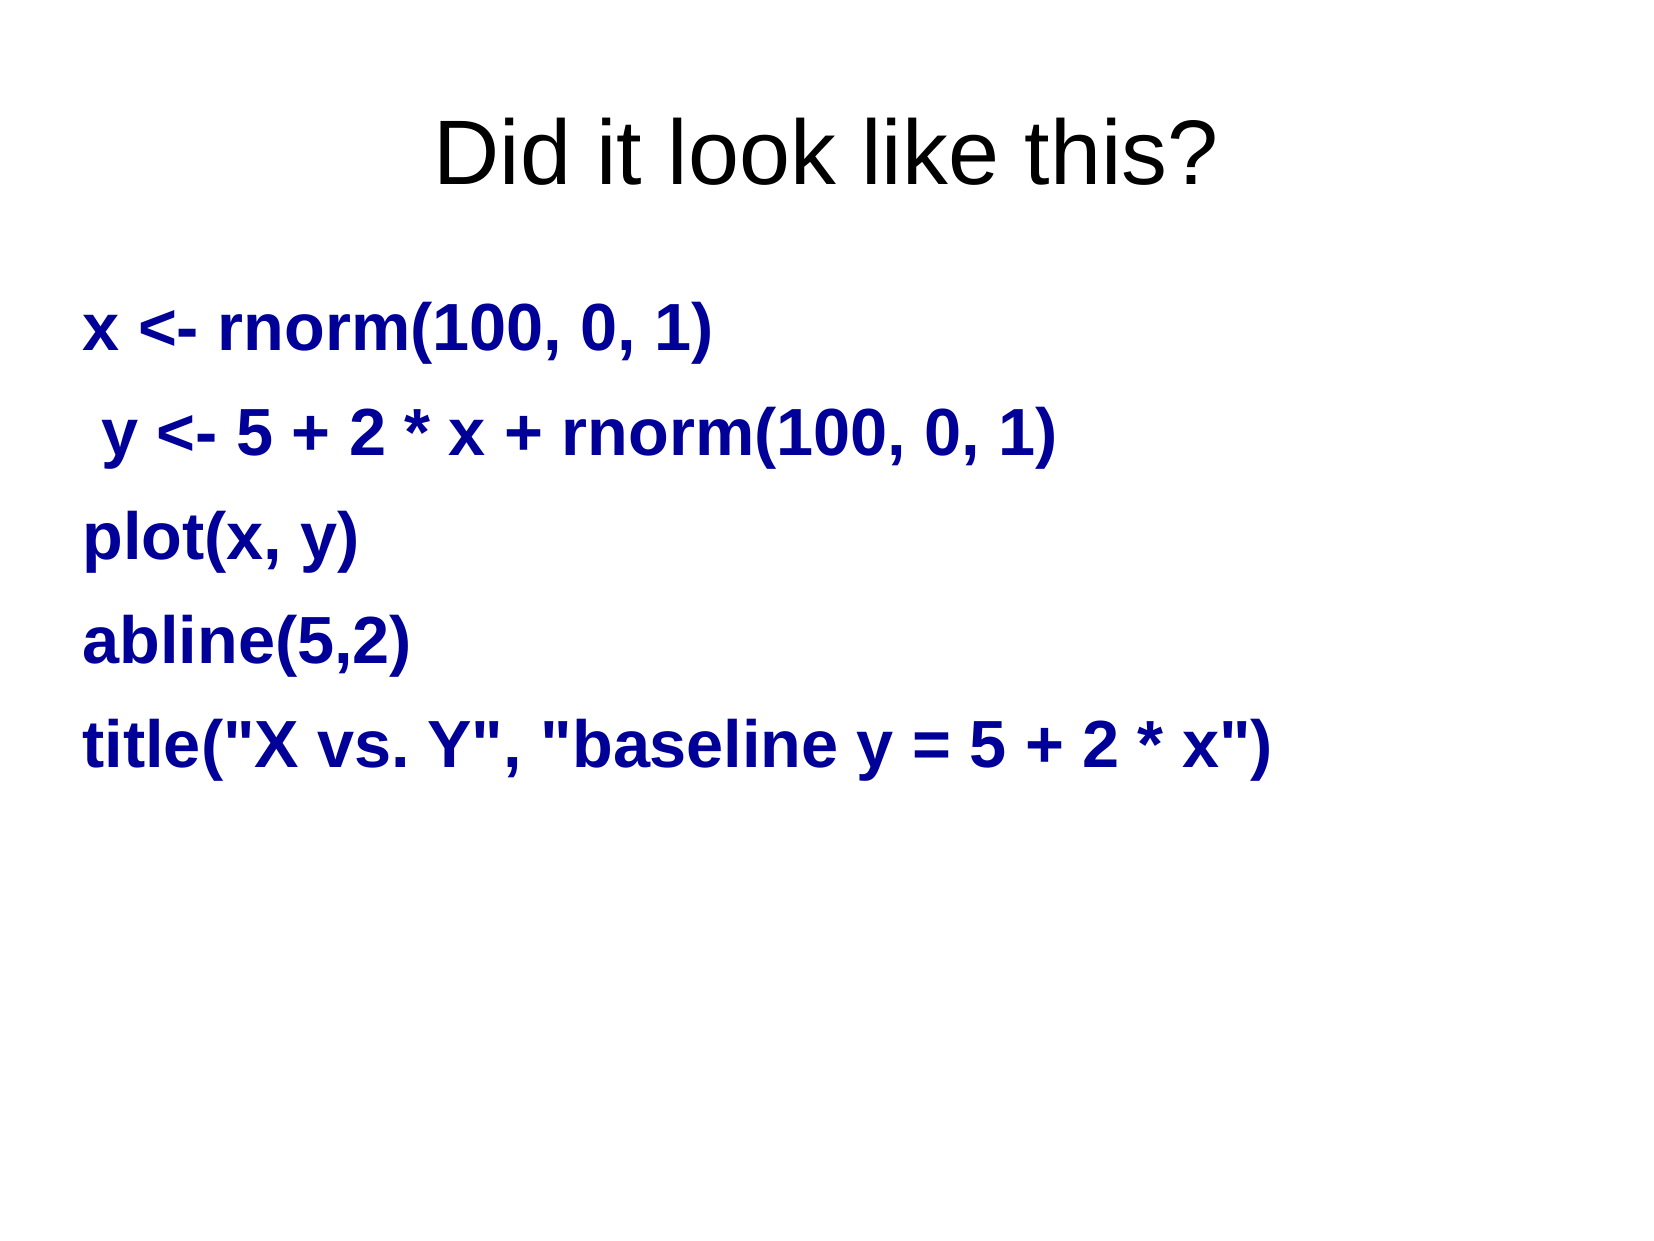

# Did it look like this?
x <- rnorm(100, 0, 1)
 y <- 5 + 2 * x + rnorm(100, 0, 1)
plot(x, y)
abline(5,2)
title("X vs. Y", "baseline y = 5 + 2 * x")